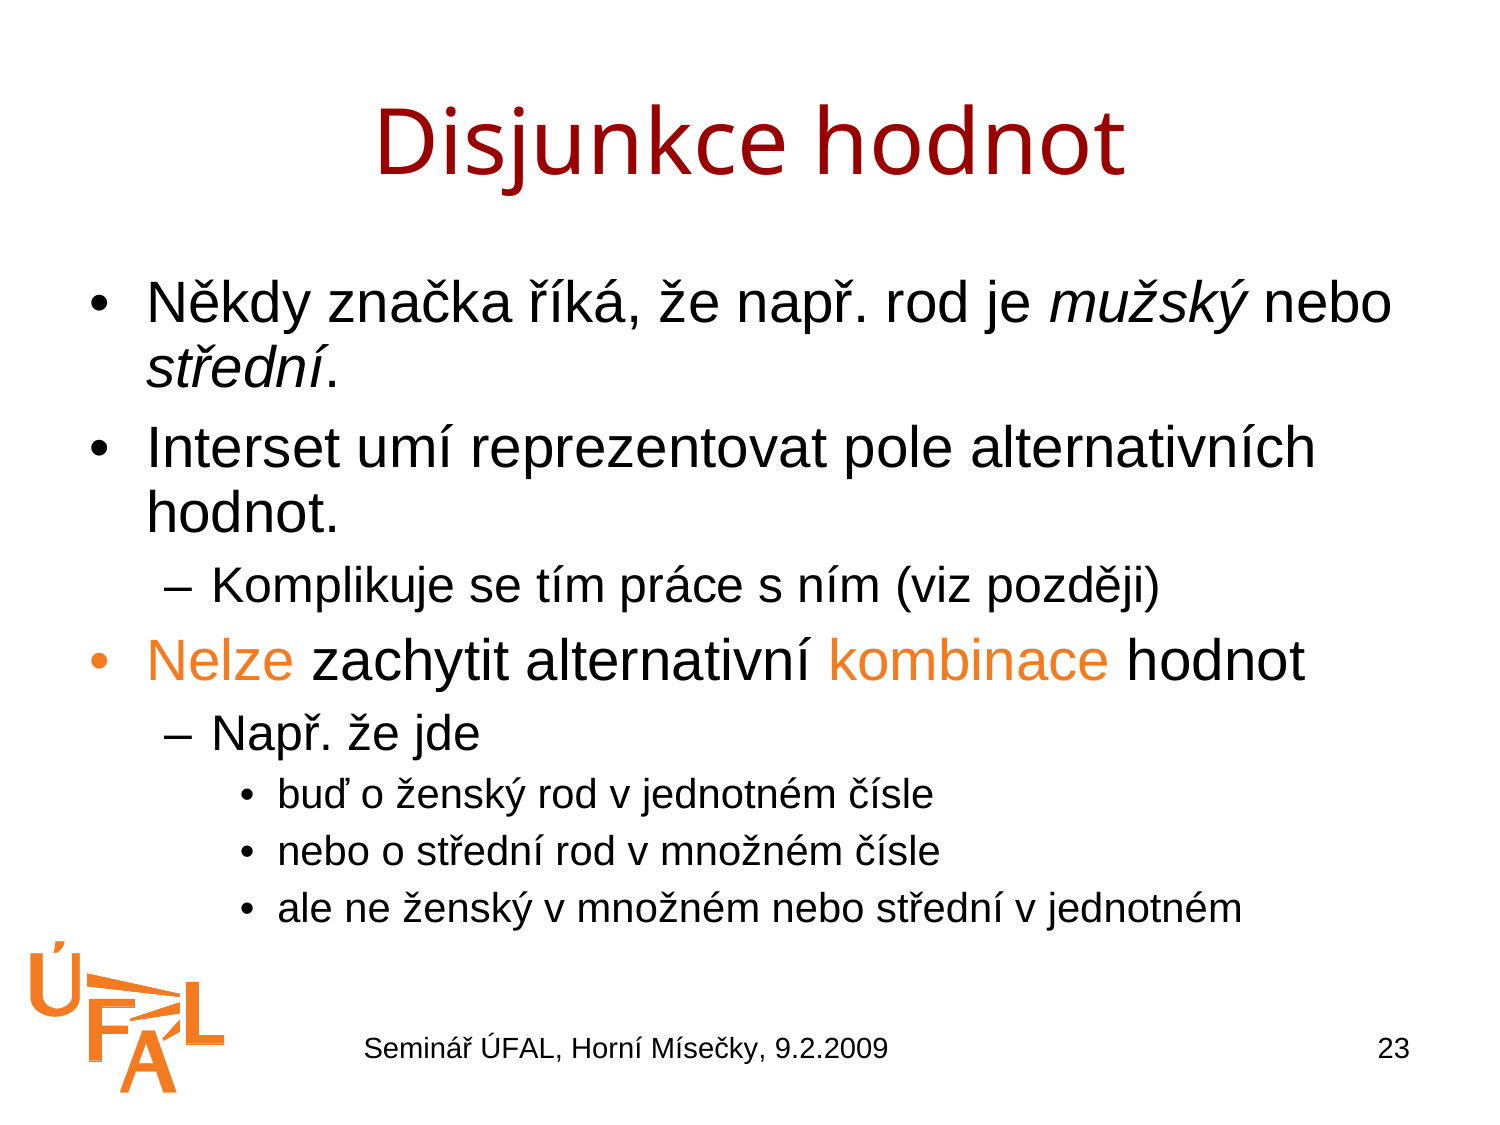

# Disjunkce hodnot
Někdy značka říká, že např. rod je mužský nebo střední.
Interset umí reprezentovat pole alternativních hodnot.
Komplikuje se tím práce s ním (viz později)
Nelze zachytit alternativní kombinace hodnot
Např. že jde
buď o ženský rod v jednotném čísle
nebo o střední rod v množném čísle
ale ne ženský v množném nebo střední v jednotném
Seminář ÚFAL, Horní Mísečky, 9.2.2009
23